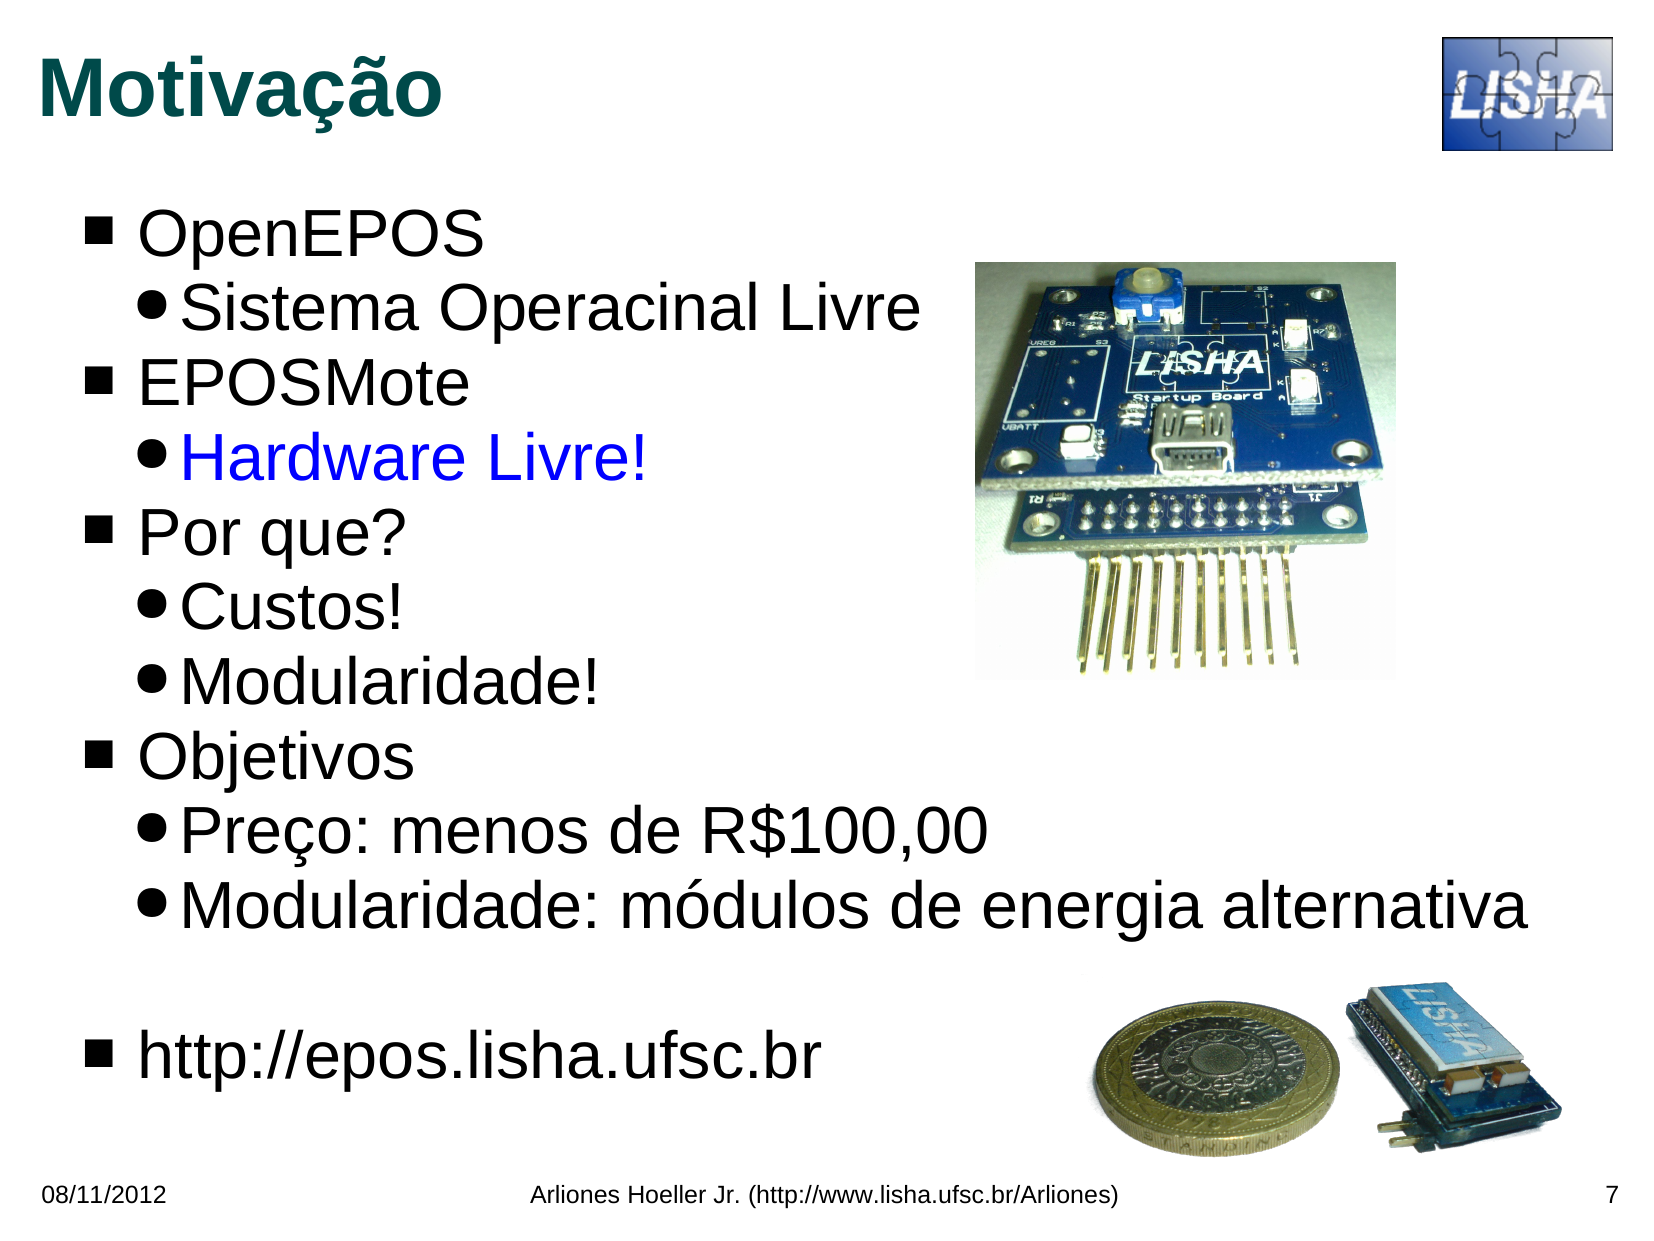

# Motivação
OpenEPOS
Sistema Operacinal Livre
EPOSMote
Hardware Livre!
Por que?
Custos!
Modularidade!
Objetivos
Preço: menos de R$100,00
Modularidade: módulos de energia alternativa
http://epos.lisha.ufsc.br